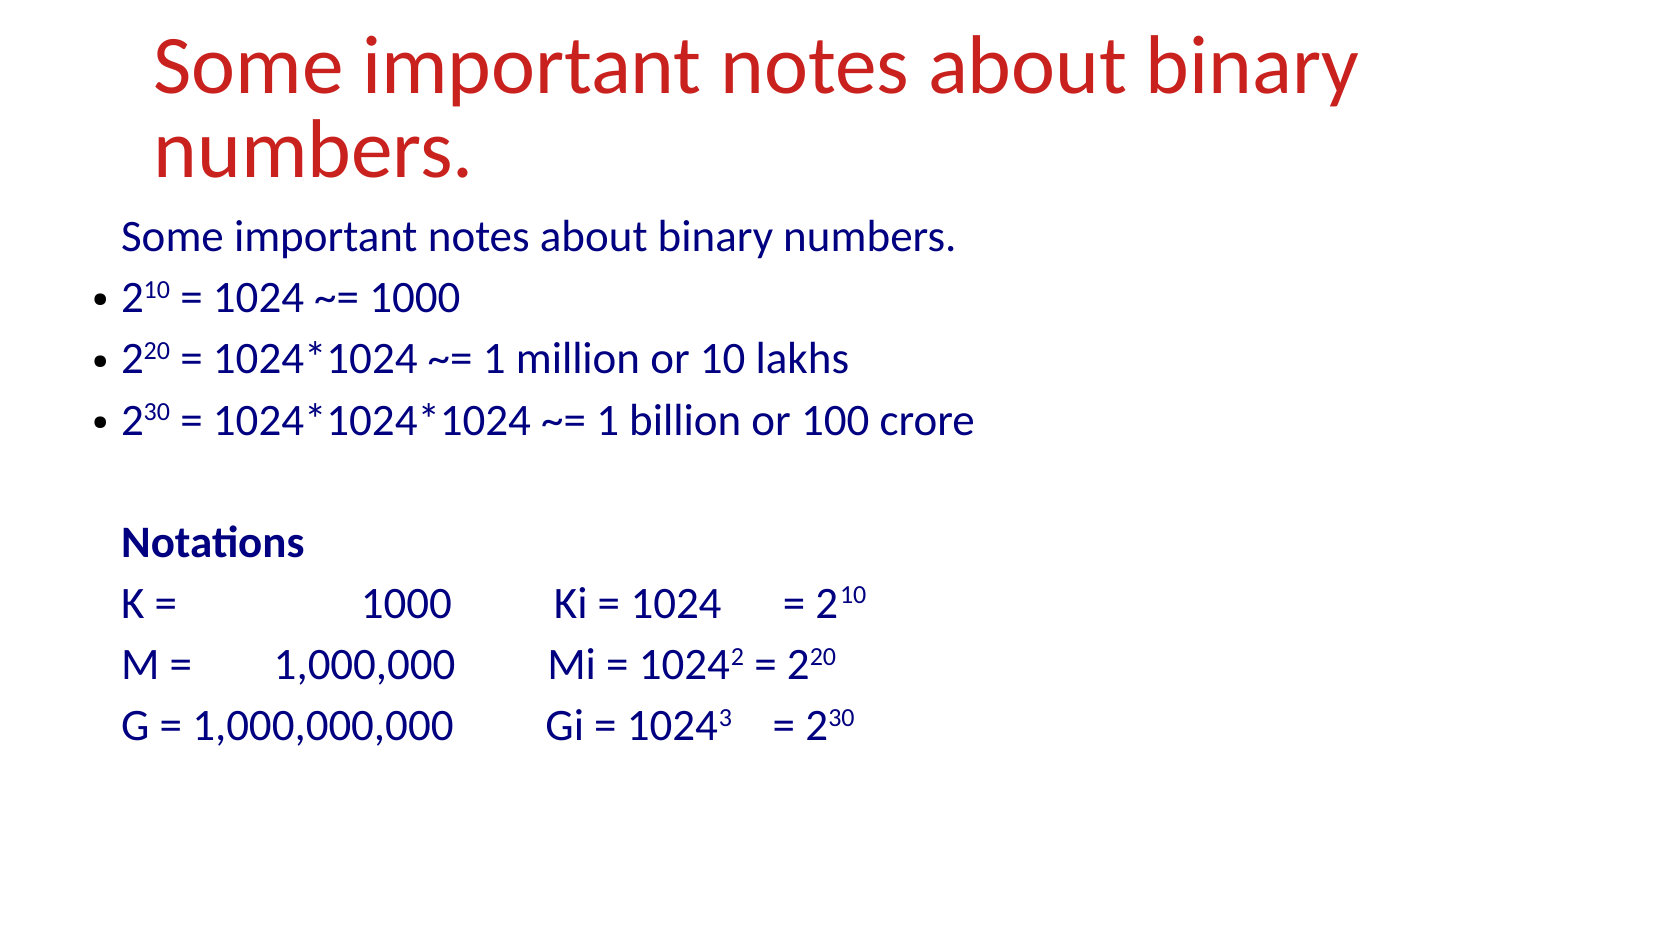

# Some important notes about binary numbers.
Some important notes about binary numbers.
210 = 1024 ~= 1000
220 = 1024*1024 ~= 1 million or 10 lakhs
230 = 1024*1024*1024 ~= 1 billion or 100 crore
Notations
K = 1000 Ki = 1024 = 210
M = 1,000,000 Mi = 10242 = 220
G = 1,000,000,000 Gi = 10243 = 230